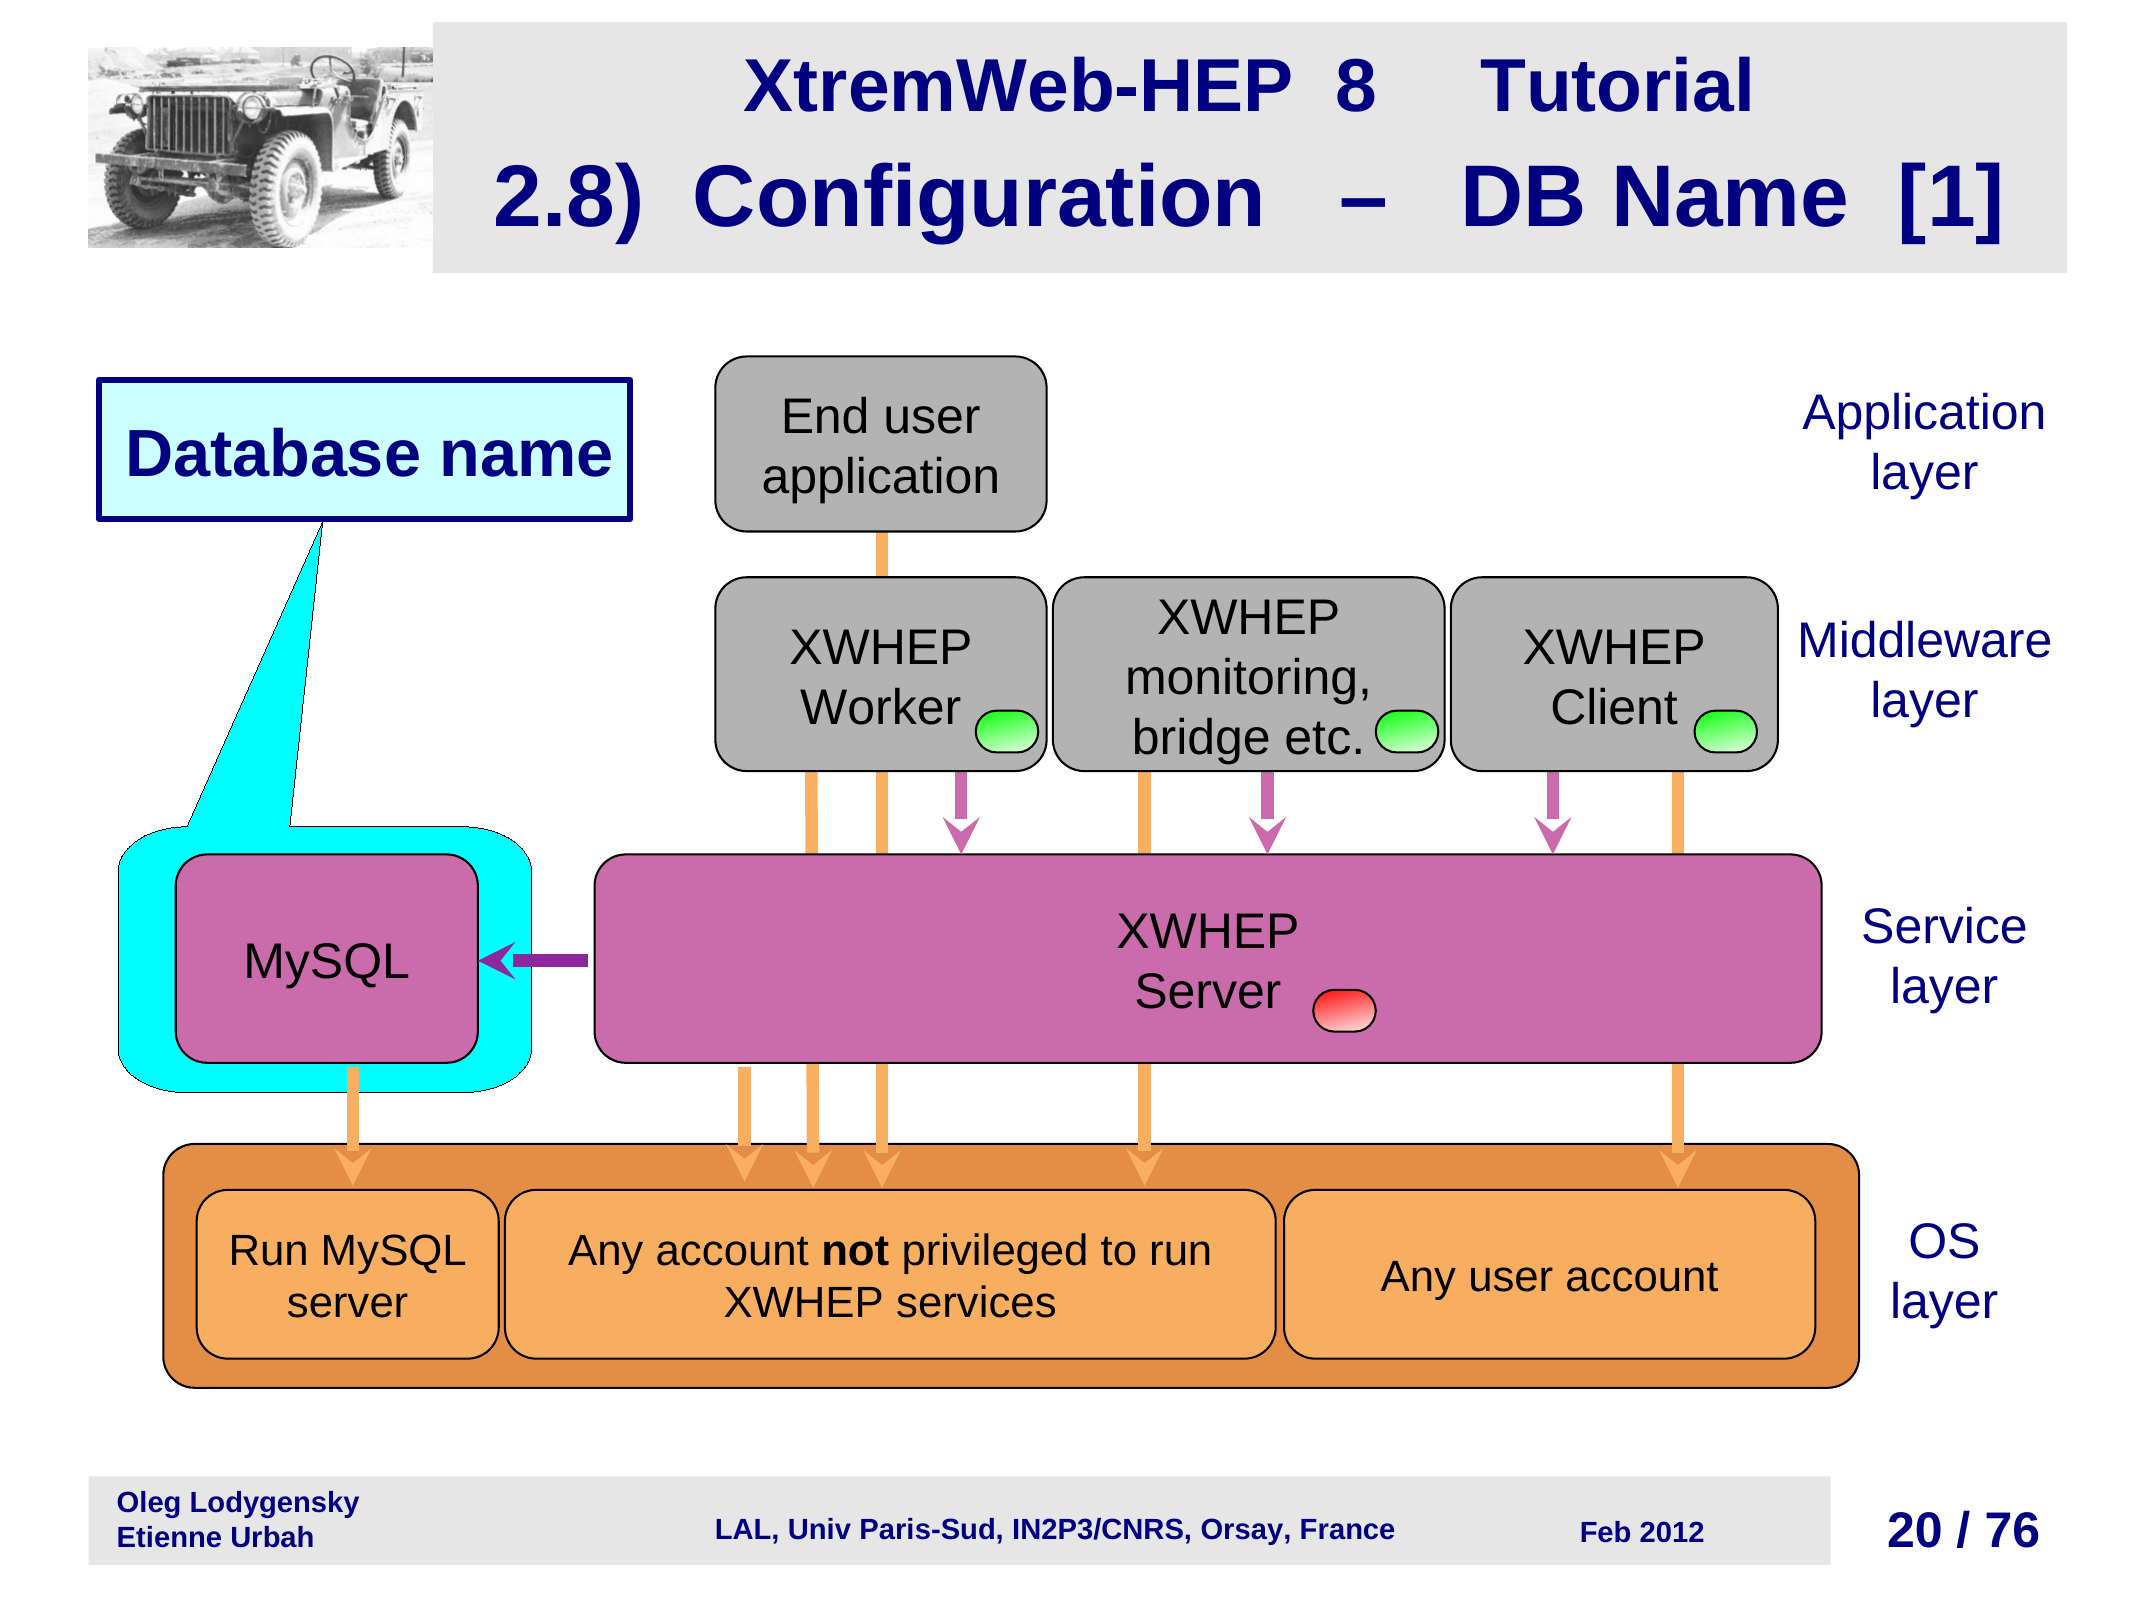

# 2.8) Configuration – DB Name [1]
End user
application
Application
layer
Database name
XWHEP
Worker
XWHEP
monitoring, bridge etc.
XWHEP
Client
Middleware
layer
MySQL
XWHEP
Server
Service
layer
Run MySQL server
Any account not privileged to run XWHEP services
Any user account
OS
layer
20